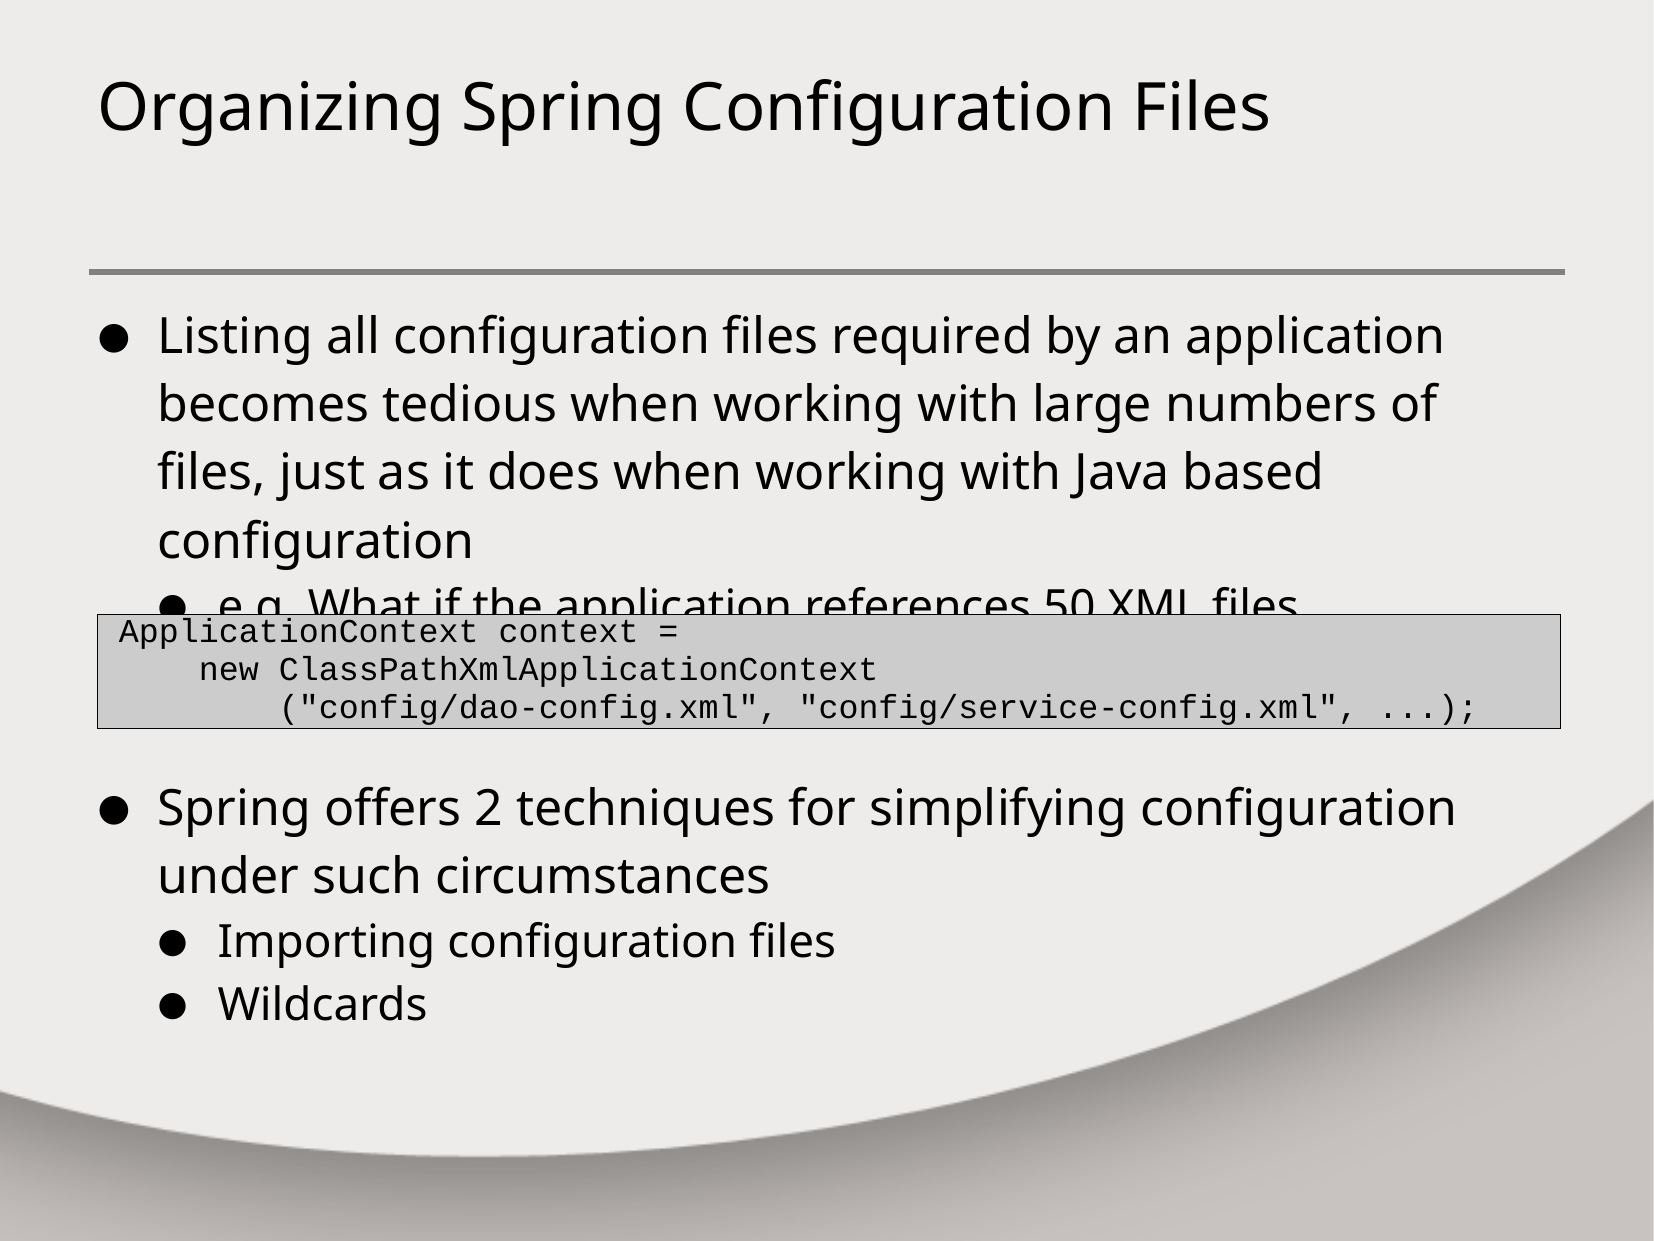

# Organizing Spring Configuration Files
Listing all configuration files required by an application becomes tedious when working with large numbers of files, just as it does when working with Java based configuration
e.g. What if the application references 50 XML files
Spring offers 2 techniques for simplifying configuration under such circumstances
Importing configuration files
Wildcards
ApplicationContext context =
 new ClassPathXmlApplicationContext
 ("config/dao-config.xml", "config/service-config.xml", ...);